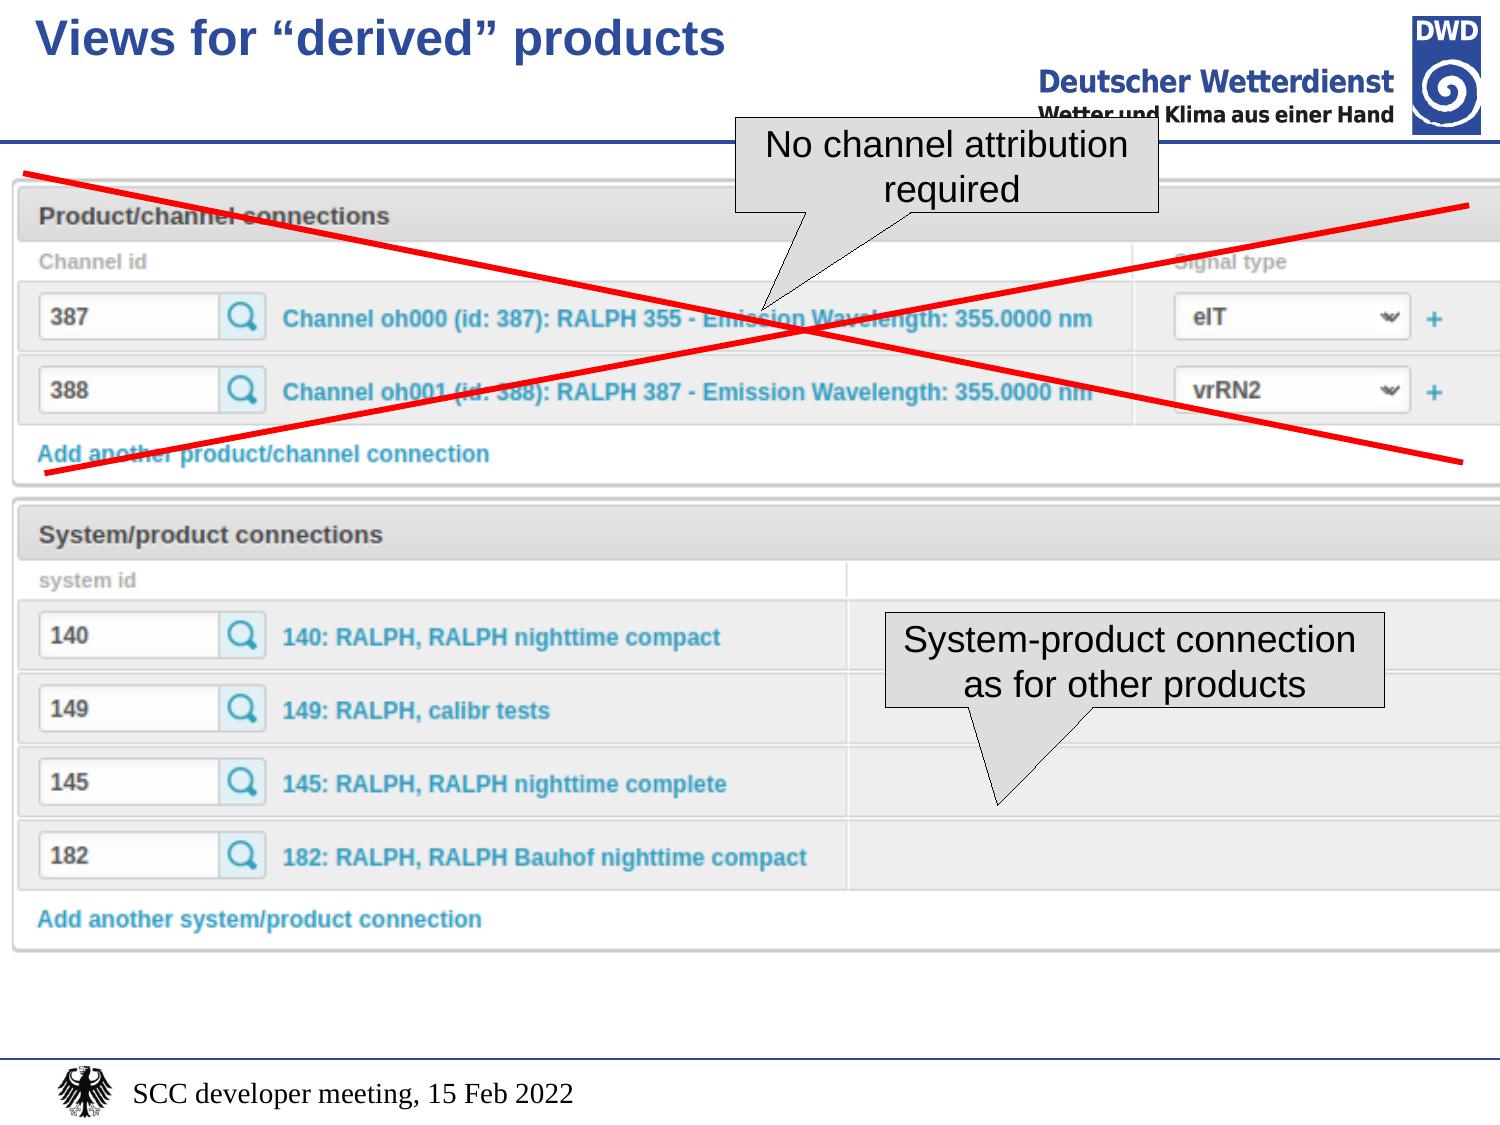

Views for “derived” products
No channel attribution
 required
System-product connection
as for other products